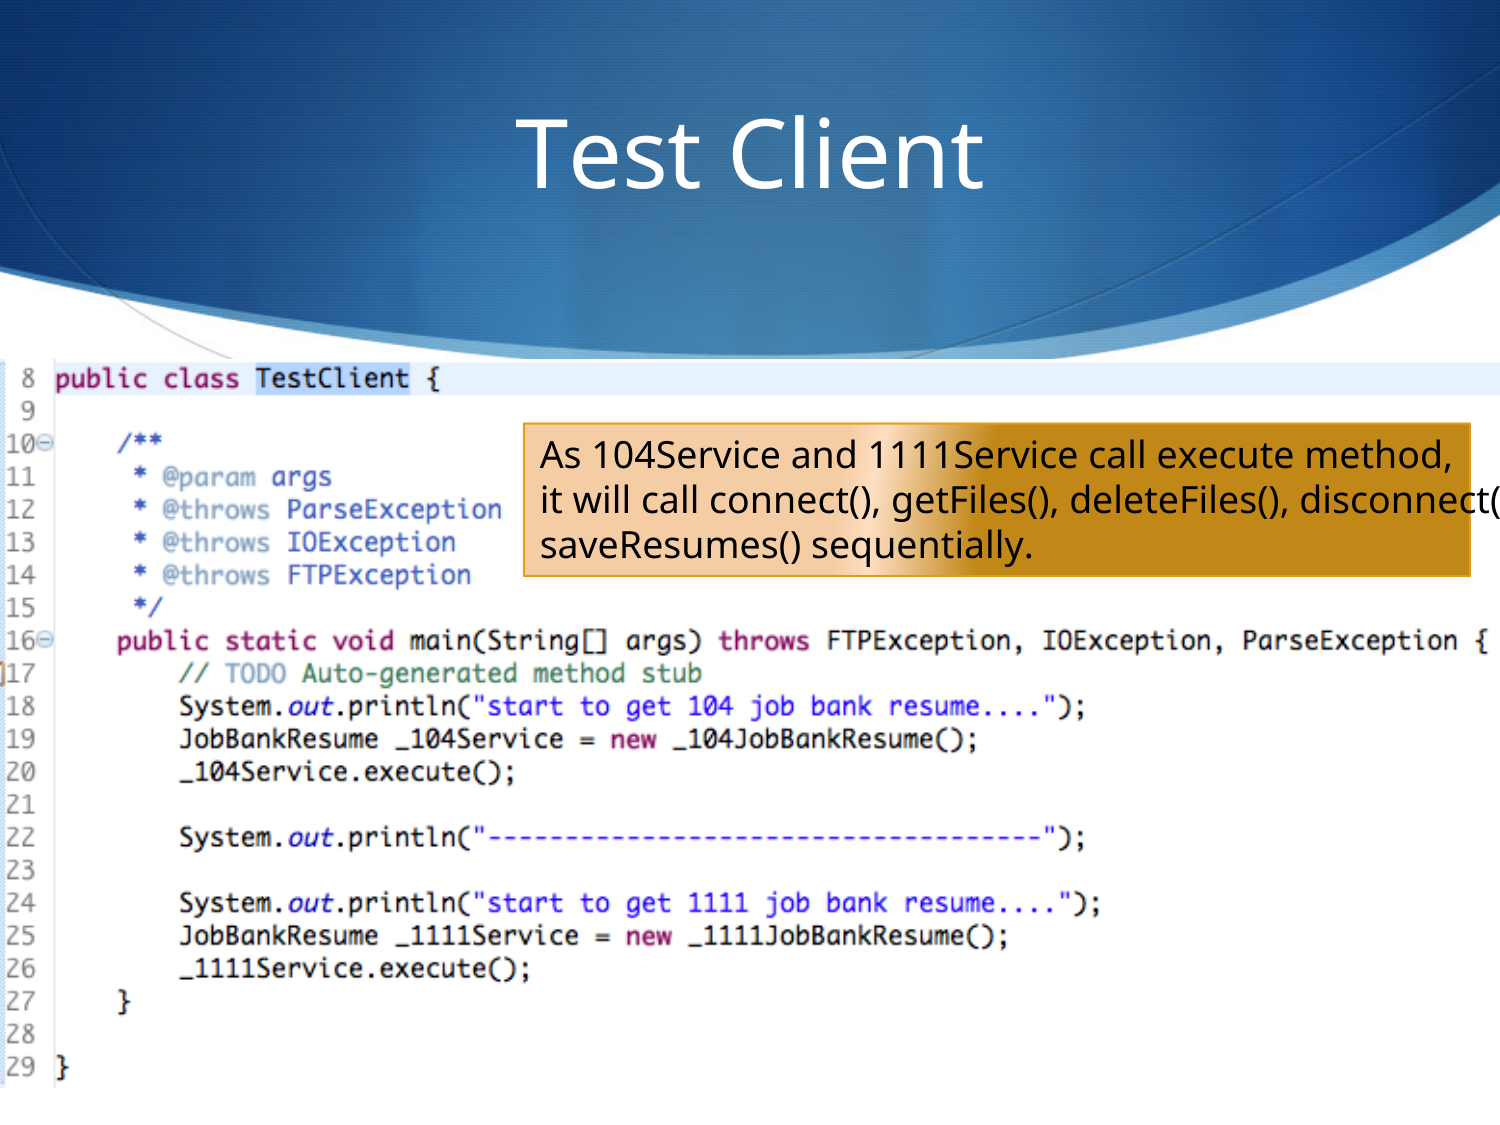

# Test Client
As 104Service and 1111Service call execute method,
it will call connect(), getFiles(), deleteFiles(), disconnect(),
saveResumes() sequentially.